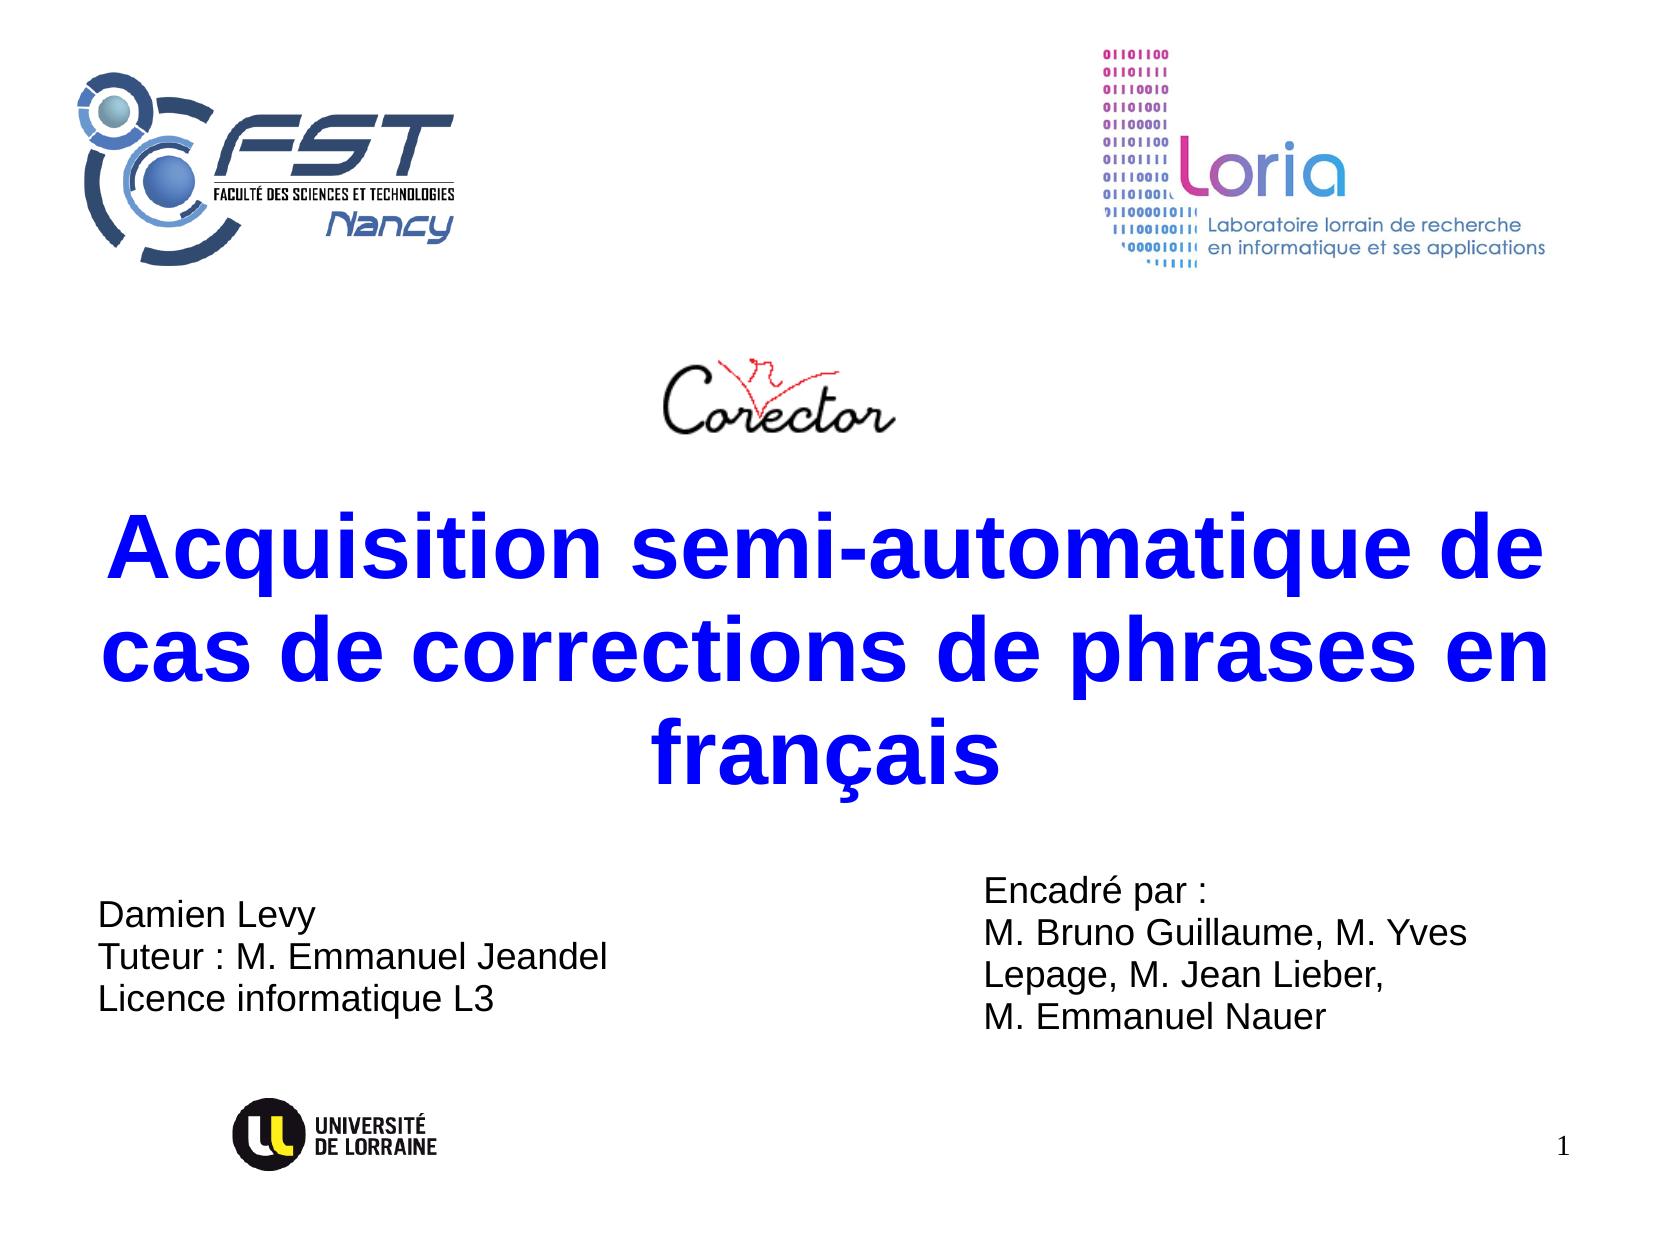

# Acquisition semi-automatique de cas de corrections de phrases en français
Encadré par :
M. Bruno Guillaume, M. Yves Lepage, M. Jean Lieber,
M. Emmanuel Nauer
Damien Levy
Tuteur : M. Emmanuel Jeandel
Licence informatique L3
1